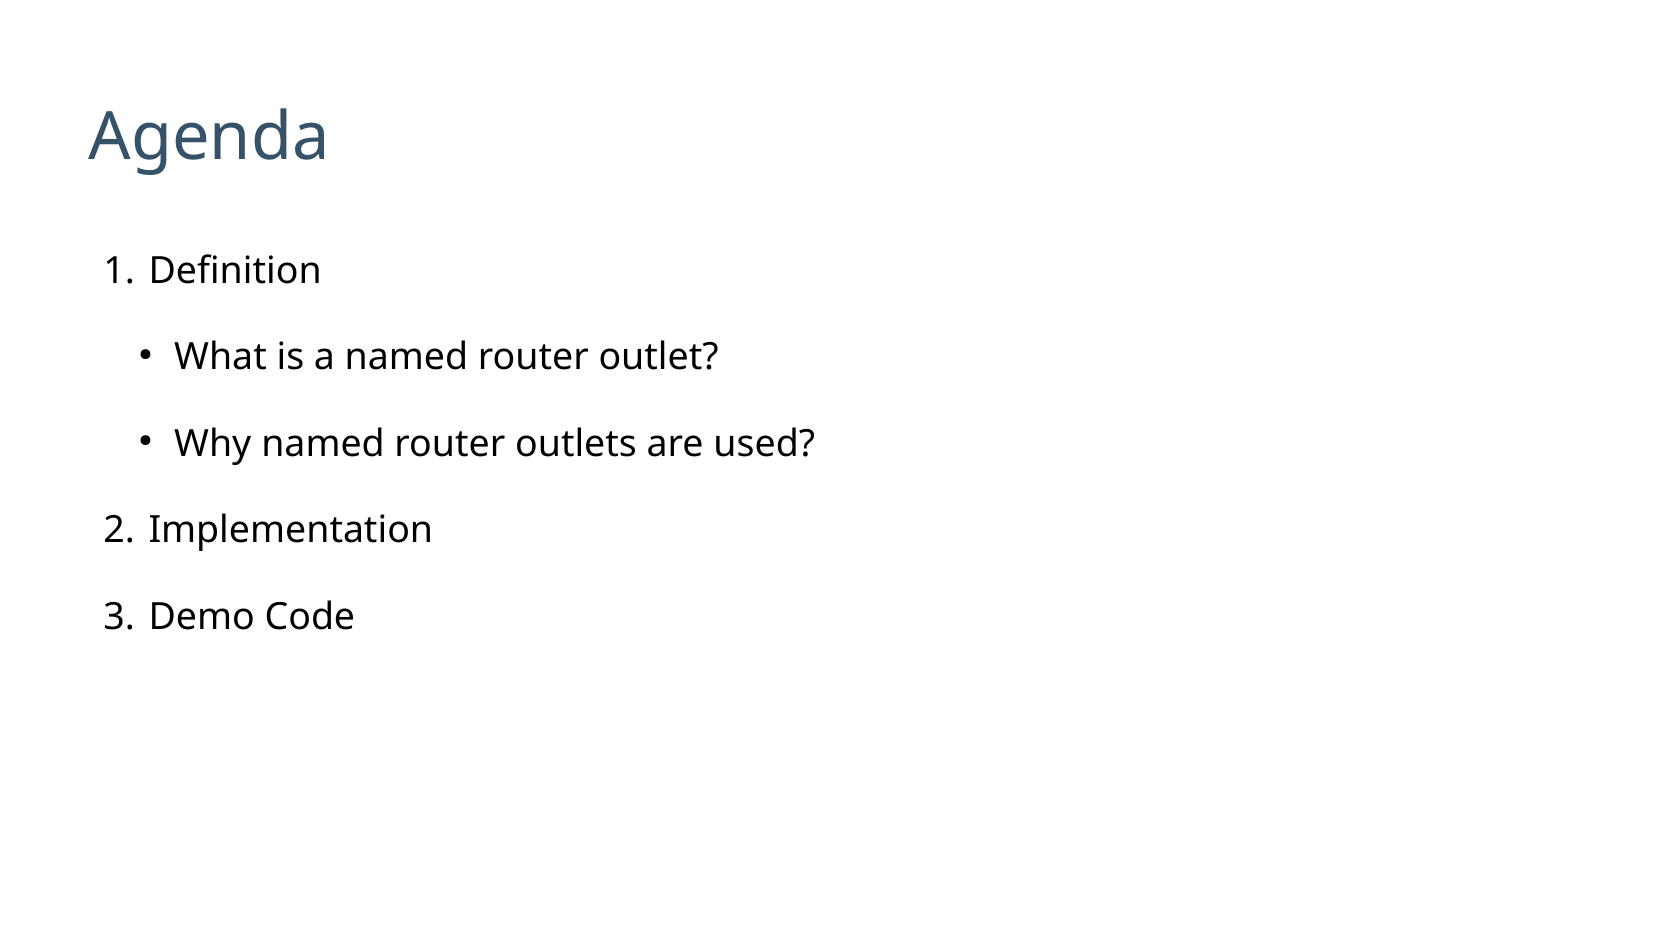

# Agenda
 Definition
What is a named router outlet?
Why named router outlets are used?
 Implementation
 Demo Code